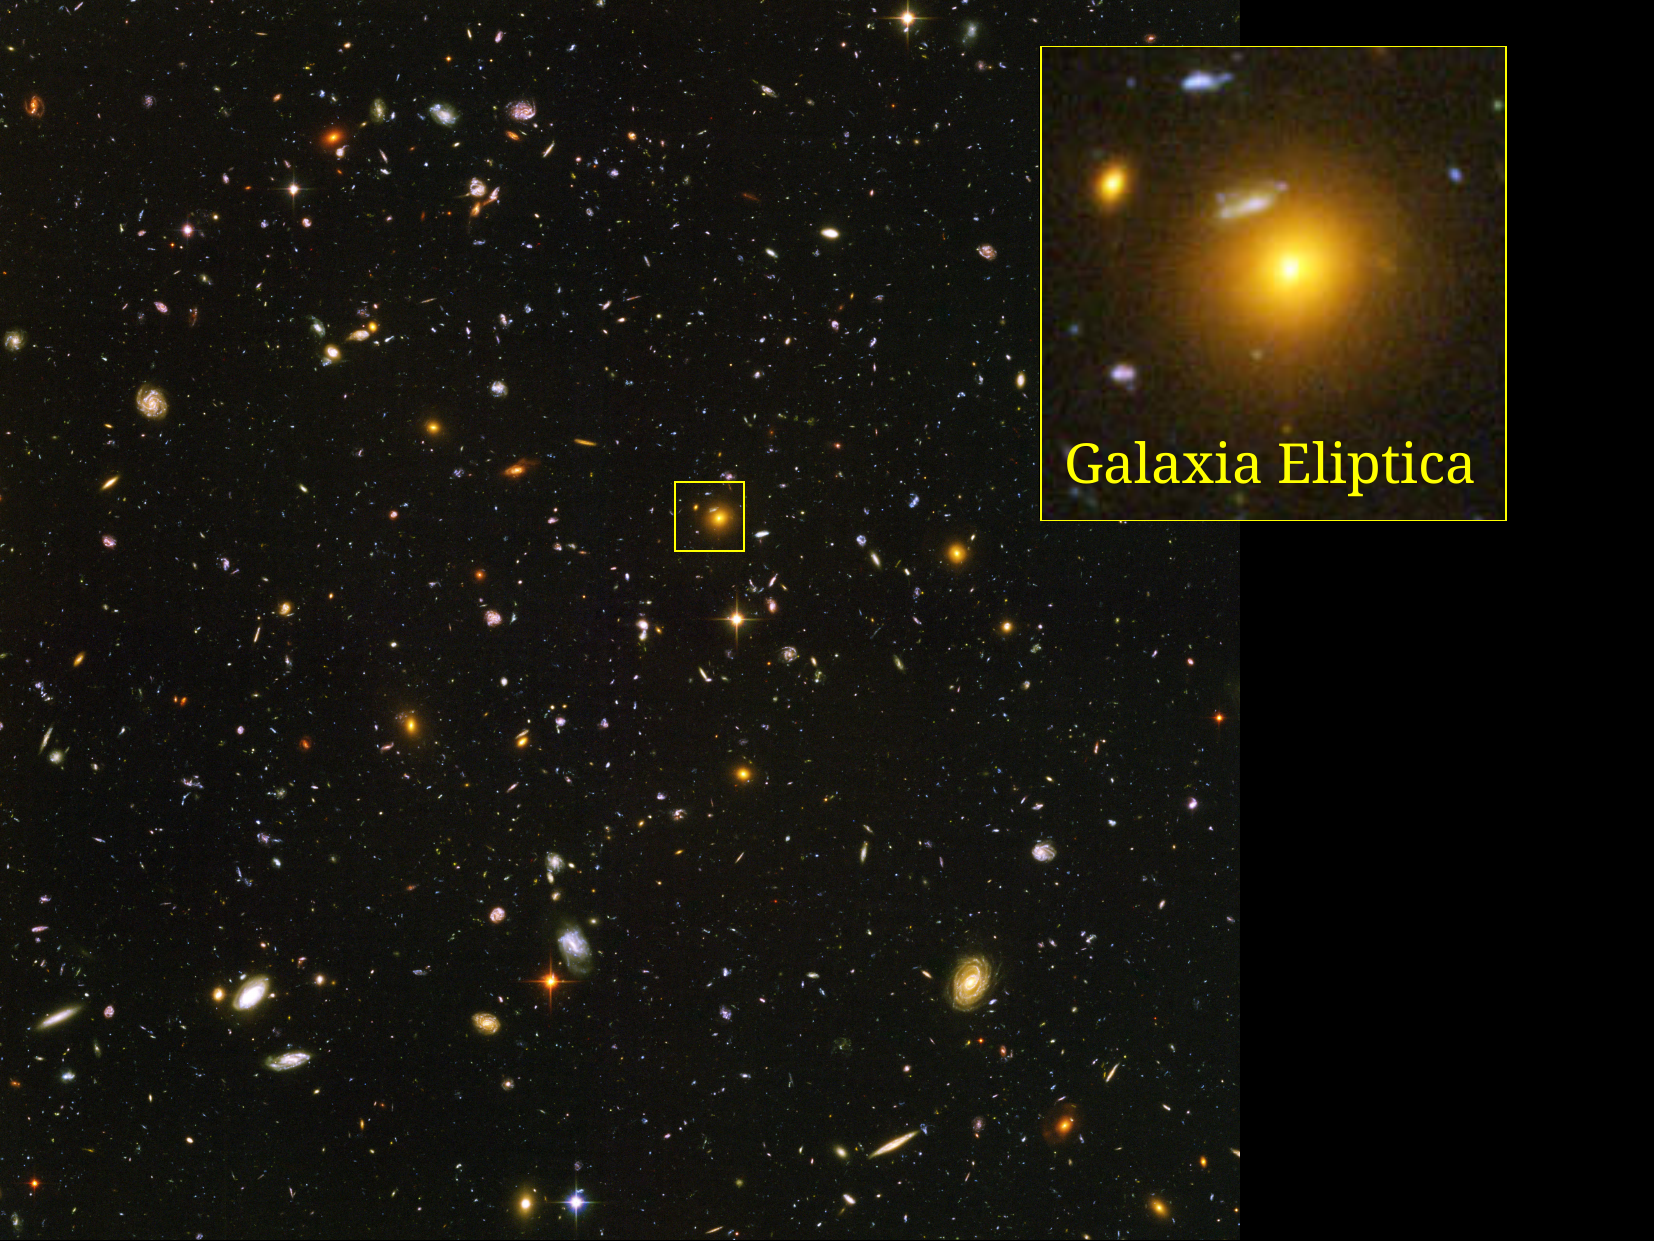

Galaxia Eliptica
Elliptical Galaxy
H. Asorey - Física IV B
20